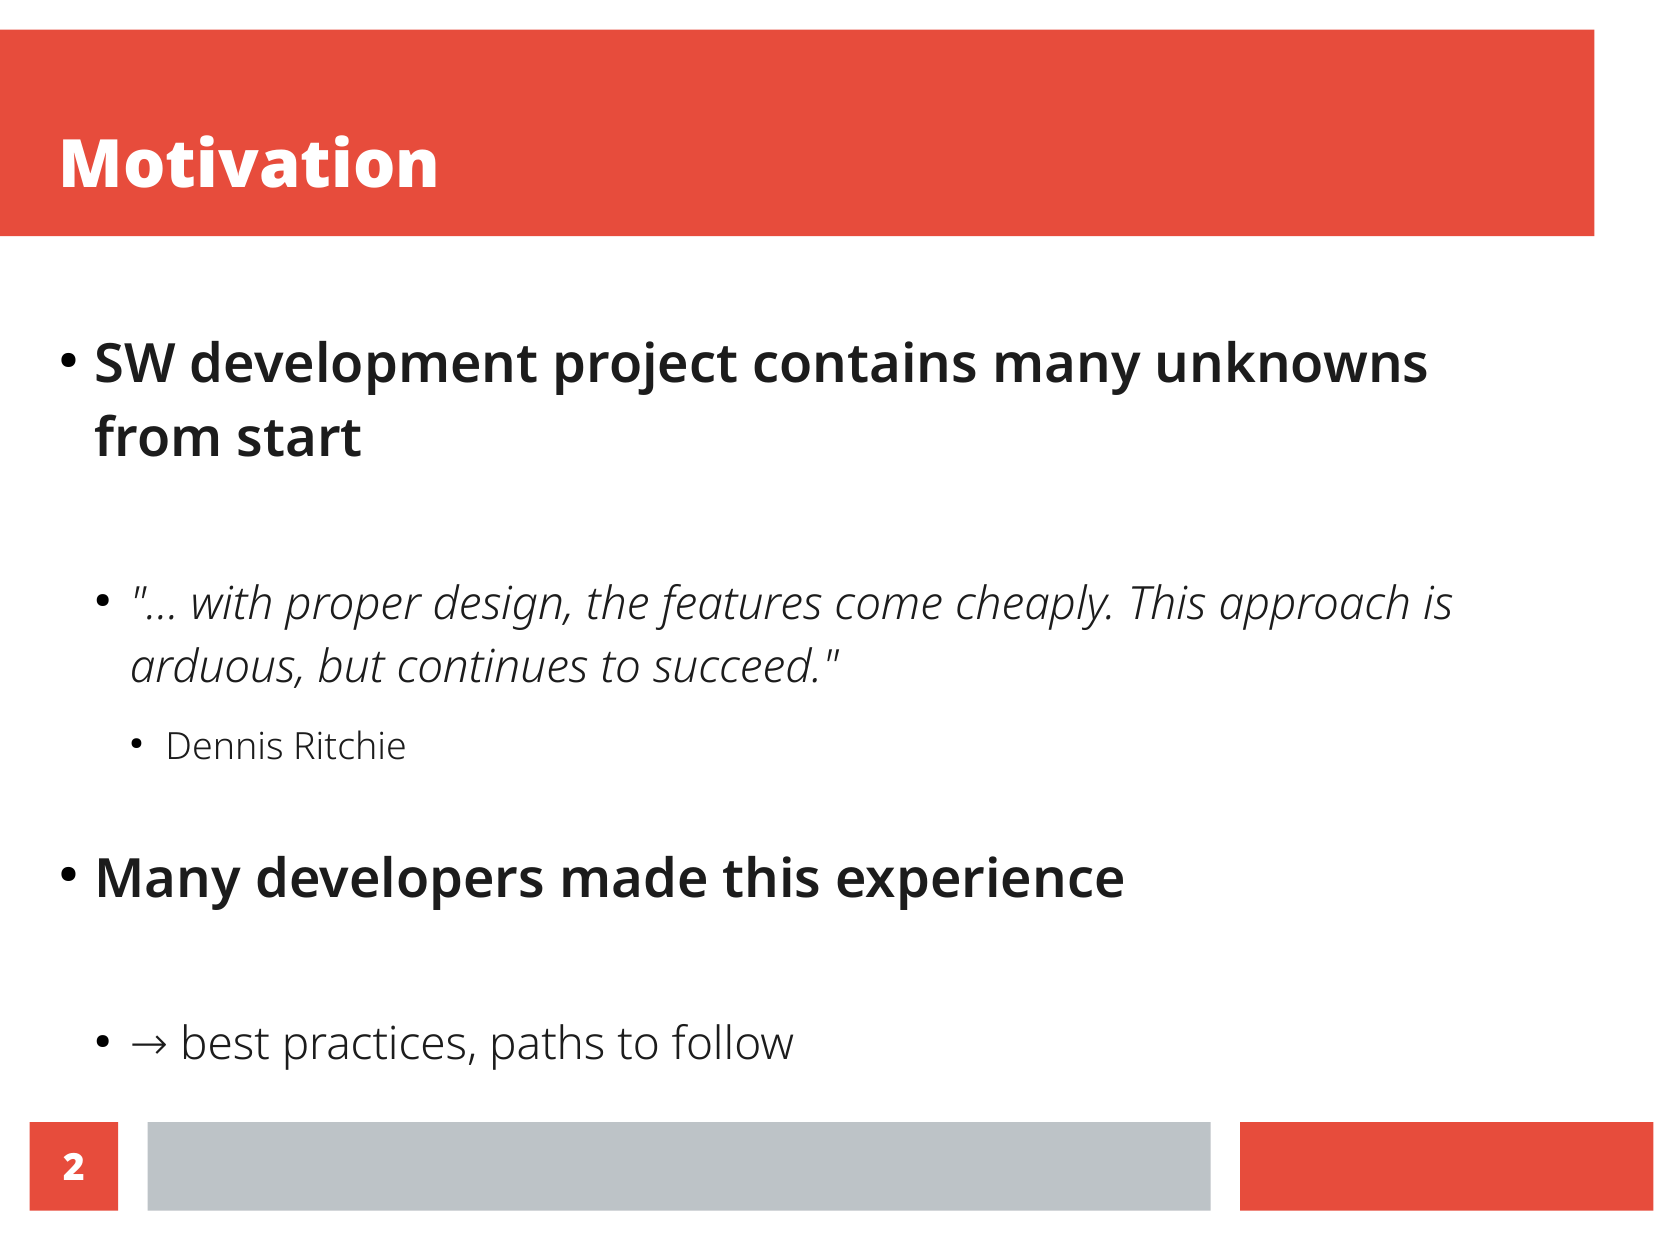

# Motivation
SW development project contains many unknowns from start
"… with proper design, the features come cheaply. This approach is arduous, but continues to succeed."
Dennis Ritchie
Many developers made this experience
→ best practices, paths to follow
2